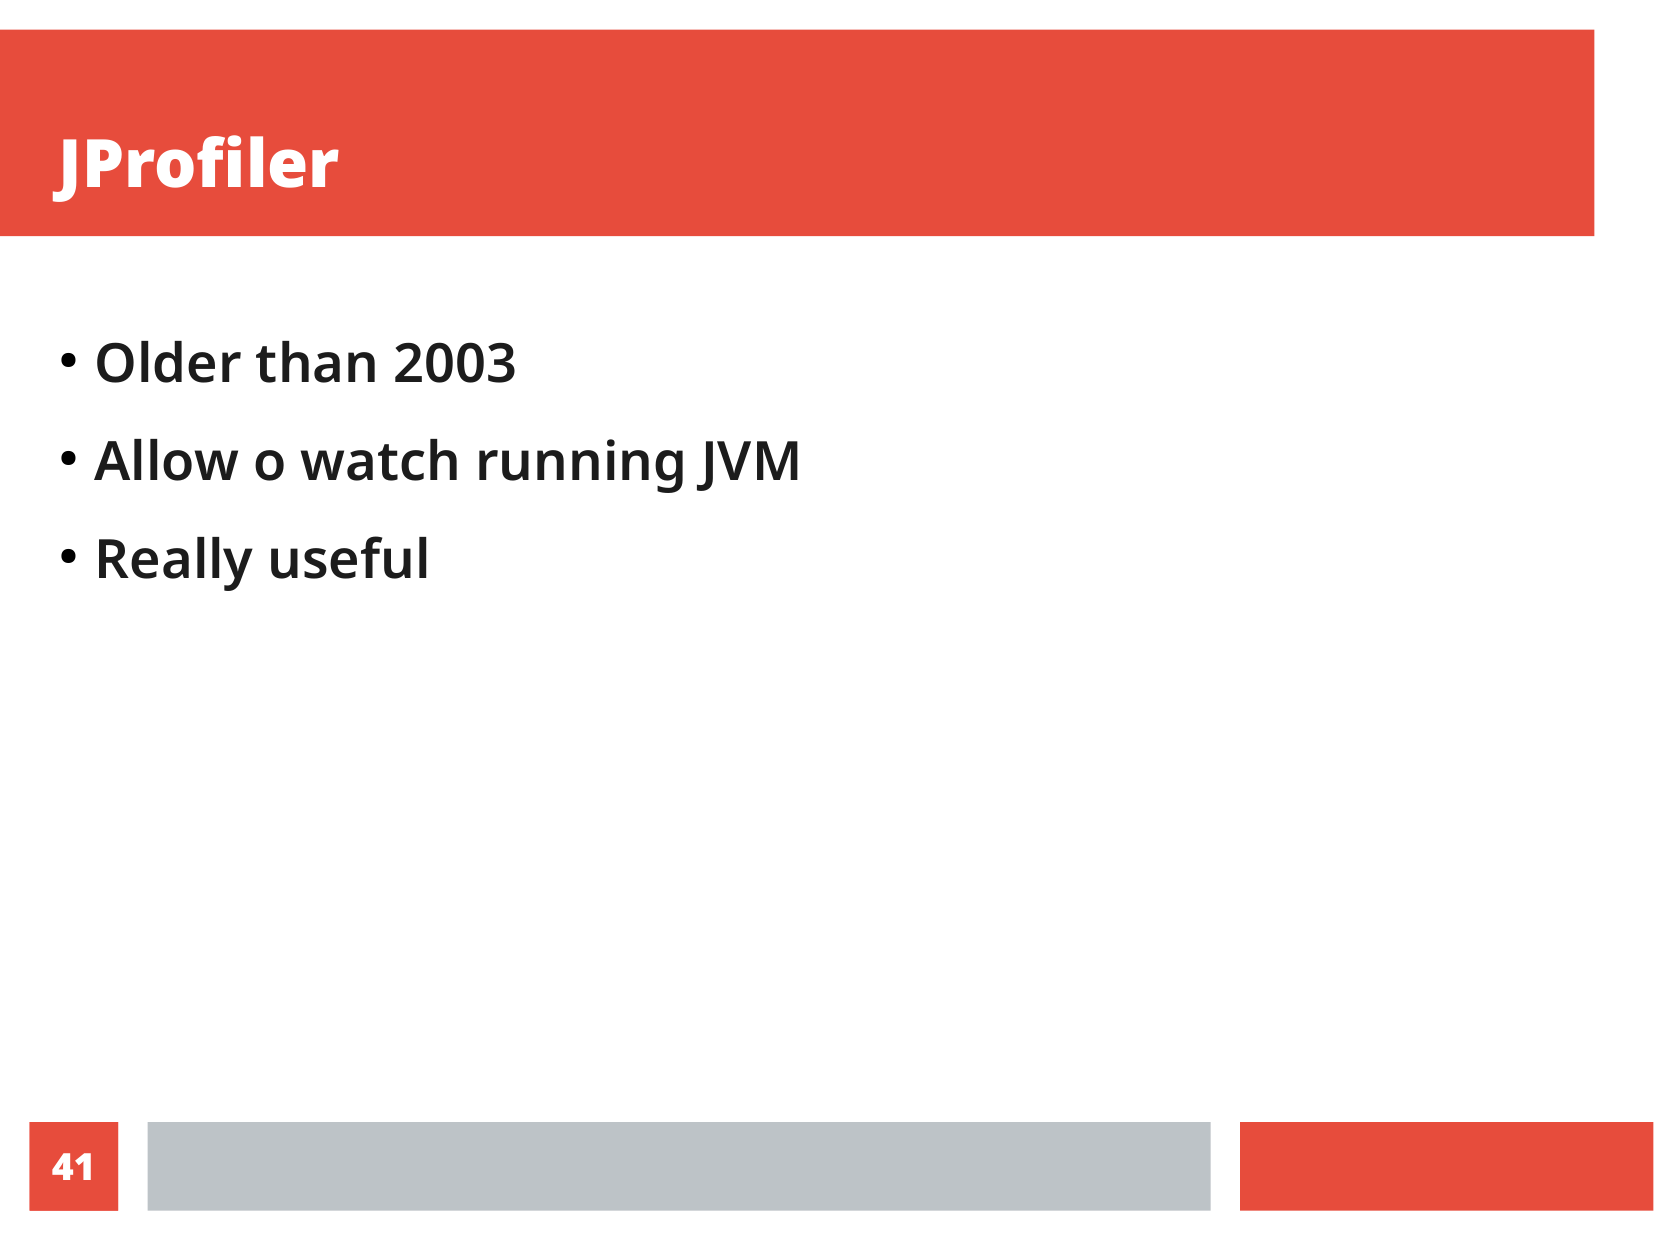

# JProfiler
Older than 2003
Allow o watch running JVM
Really useful
41